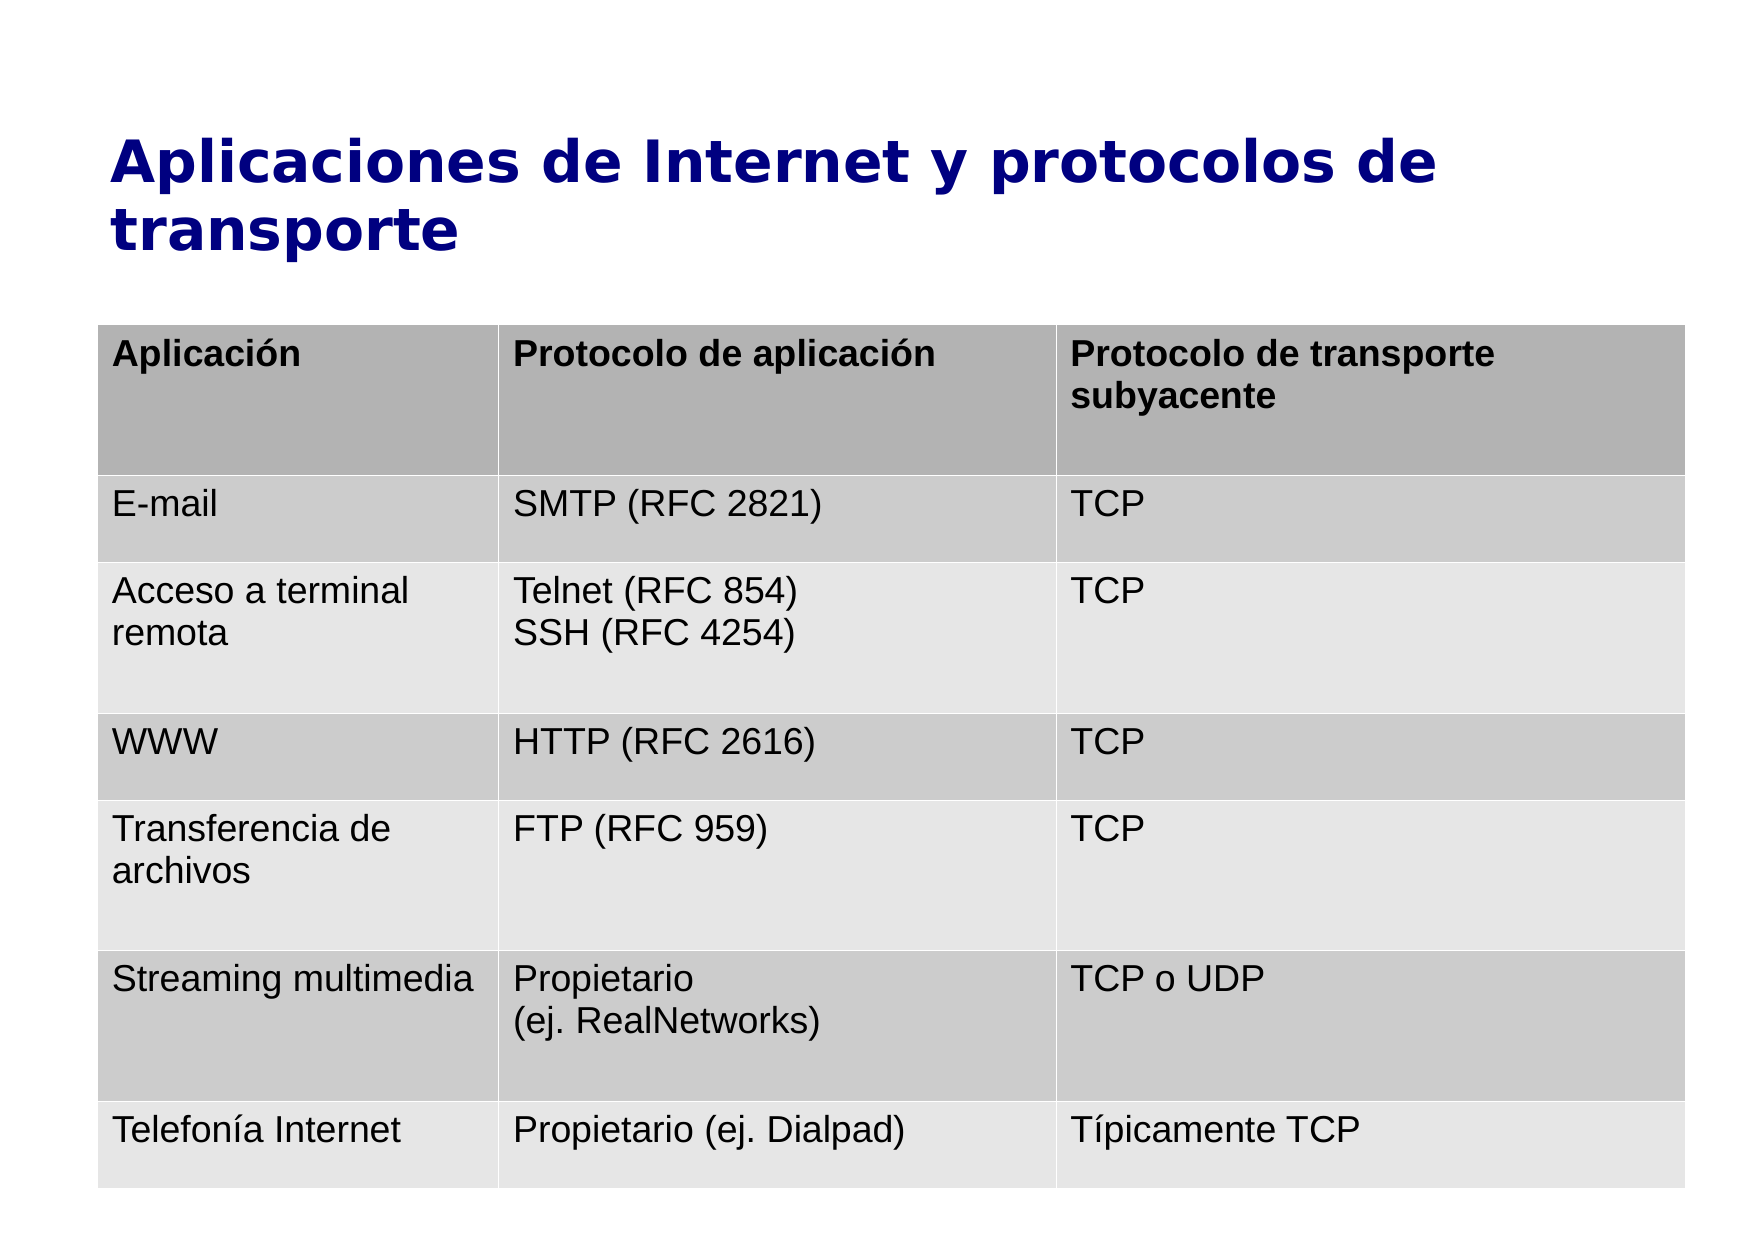

# Aplicaciones de Internet y protocolos de transporte
| Aplicación | Protocolo de aplicación | Protocolo de transporte subyacente |
| --- | --- | --- |
| E-mail | SMTP (RFC 2821) | TCP |
| Acceso a terminal remota | Telnet (RFC 854) SSH (RFC 4254) | TCP |
| WWW | HTTP (RFC 2616) | TCP |
| Transferencia de archivos | FTP (RFC 959) | TCP |
| Streaming multimedia | Propietario (ej. RealNetworks) | TCP o UDP |
| Telefonía Internet | Propietario (ej. Dialpad) | Típicamente TCP |